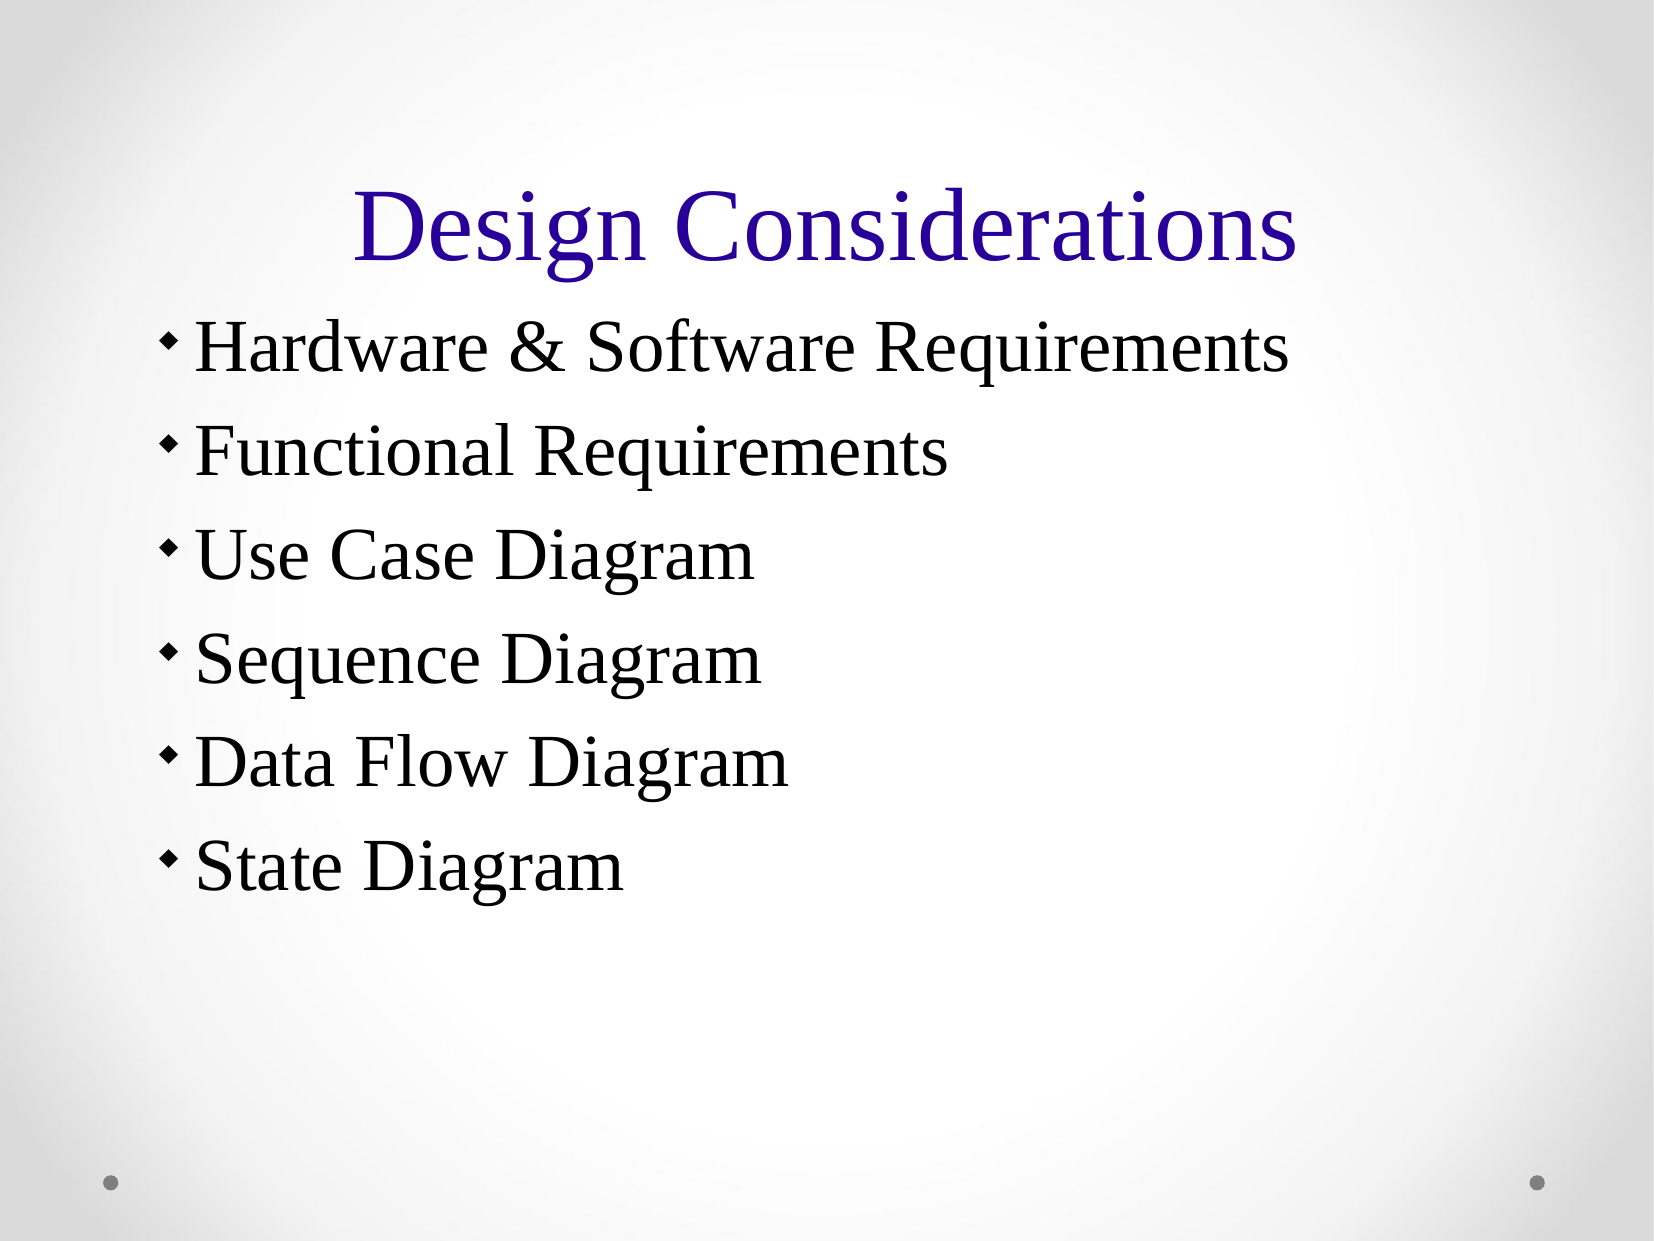

# Design Considerations
Hardware & Software Requirements
Functional Requirements
Use Case Diagram
Sequence Diagram
Data Flow Diagram
State Diagram